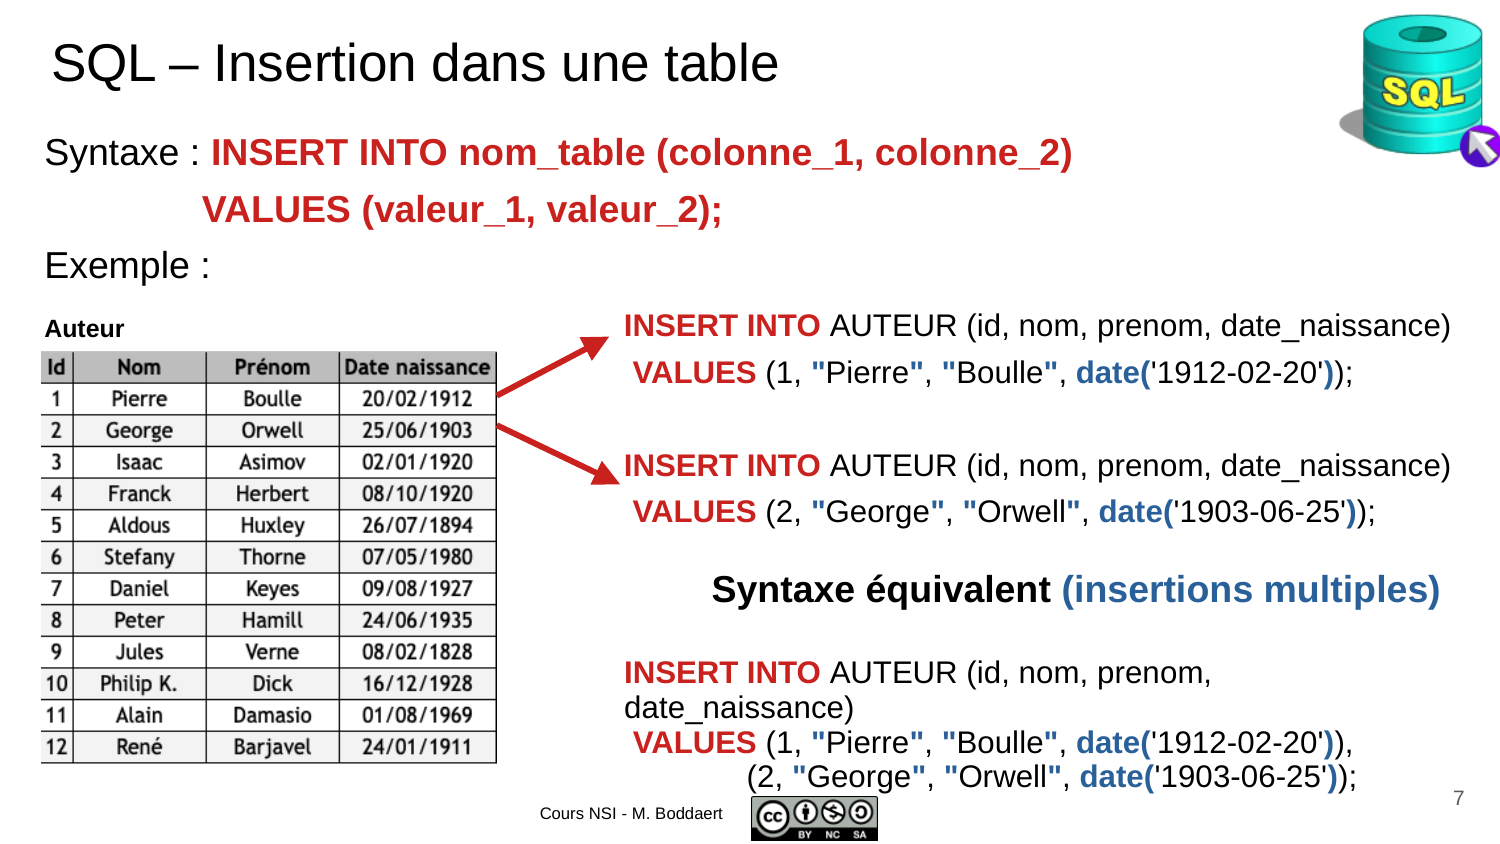

# SQL – Insertion dans une table
Syntaxe : INSERT INTO nom_table (colonne_1, colonne_2)
 VALUES (valeur_1, valeur_2);
Exemple :
INSERT INTO AUTEUR (id, nom, prenom, date_naissance)
 VALUES (1, "Pierre", "Boulle", date('1912-02-20'));
INSERT INTO AUTEUR (id, nom, prenom, date_naissance)
 VALUES (2, "George", "Orwell", date('1903-06-25'));
Auteur
Syntaxe équivalent (insertions multiples)
INSERT INTO AUTEUR (id, nom, prenom, date_naissance)
 VALUES (1, "Pierre", "Boulle", date('1912-02-20')),
 (2, "George", "Orwell", date('1903-06-25'));